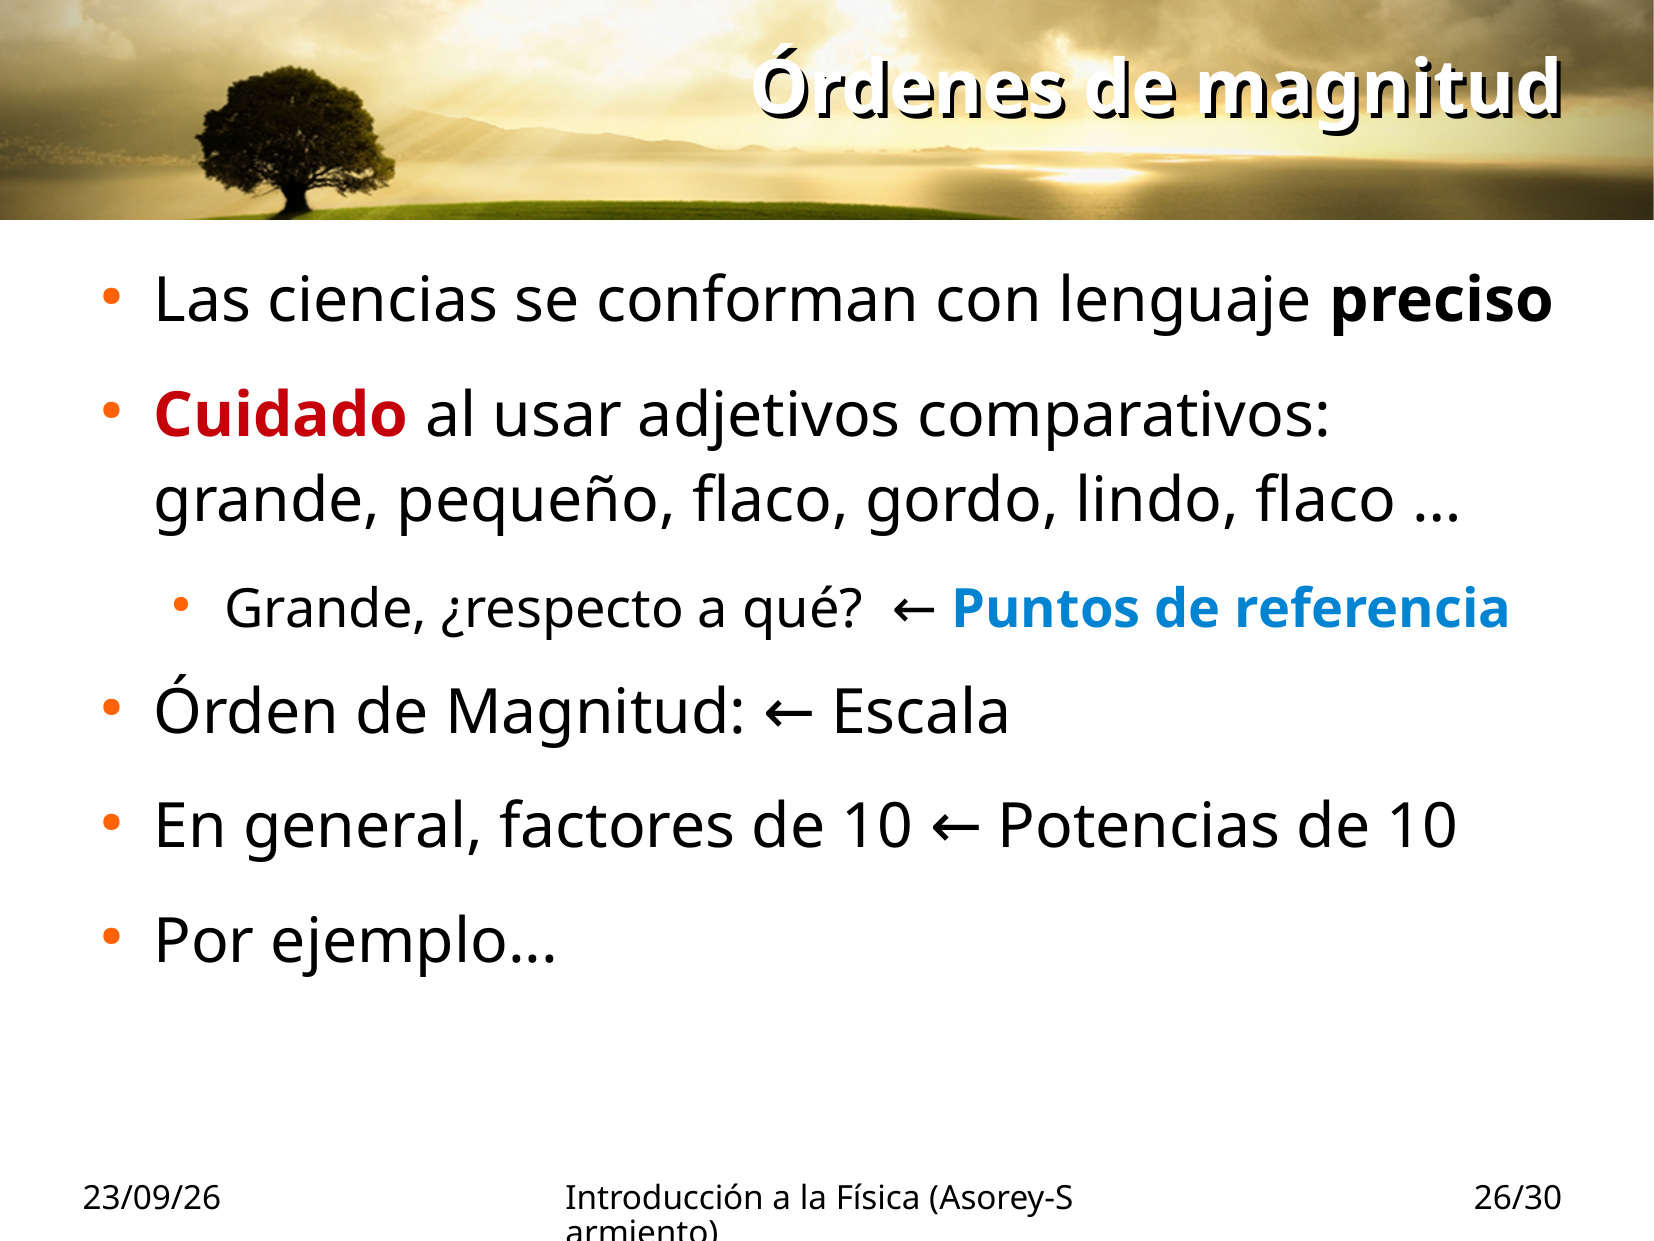

# Órdenes de magnitud
Las ciencias se conforman con lenguaje preciso
Cuidado al usar adjetivos comparativos: grande, pequeño, flaco, gordo, lindo, flaco …
Grande, ¿respecto a qué? ← Puntos de referencia
Órden de Magnitud: ← Escala
En general, factores de 10 ← Potencias de 10
Por ejemplo...
Introducción a la Física (Asorey-Sarmiento)
26